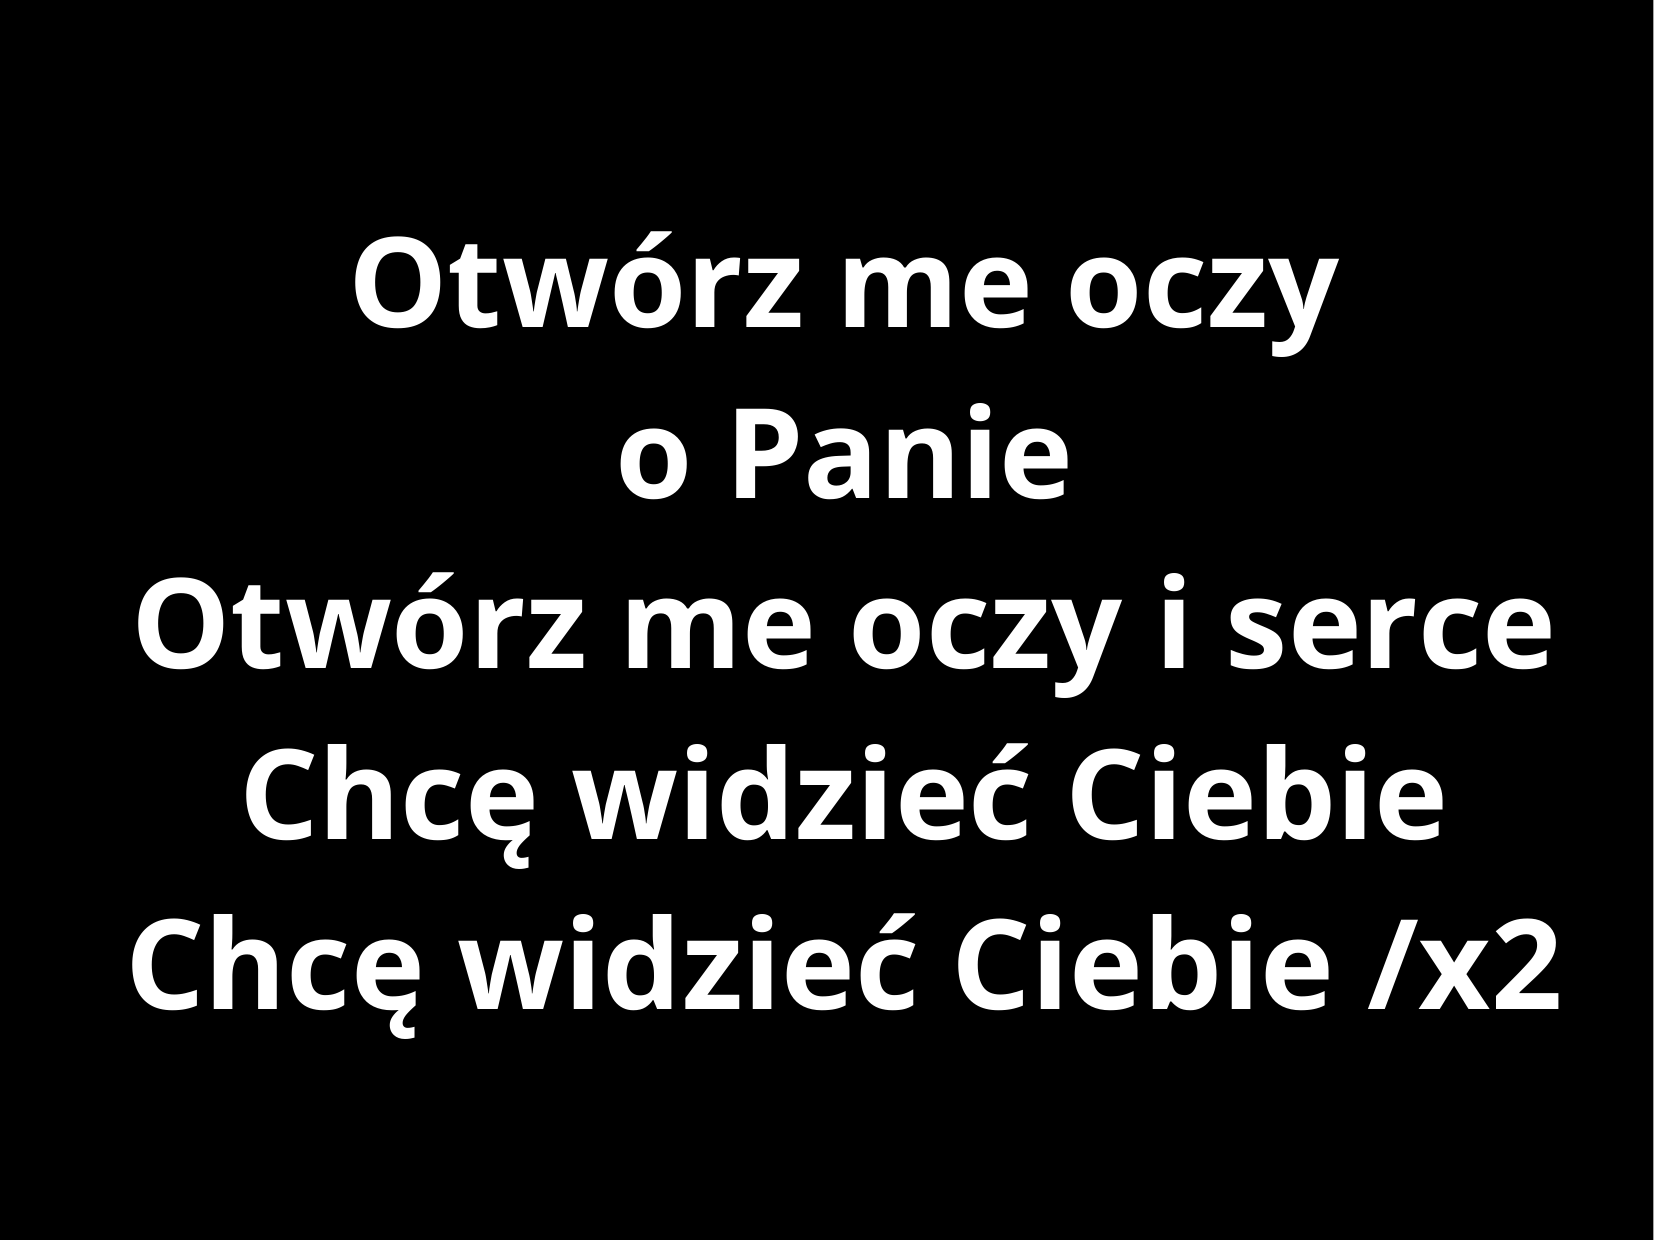

# Otwórz me oczy
o Panie
Otwórz me oczy i serce
Chcę widzieć Ciebie
Chcę widzieć Ciebie /x2